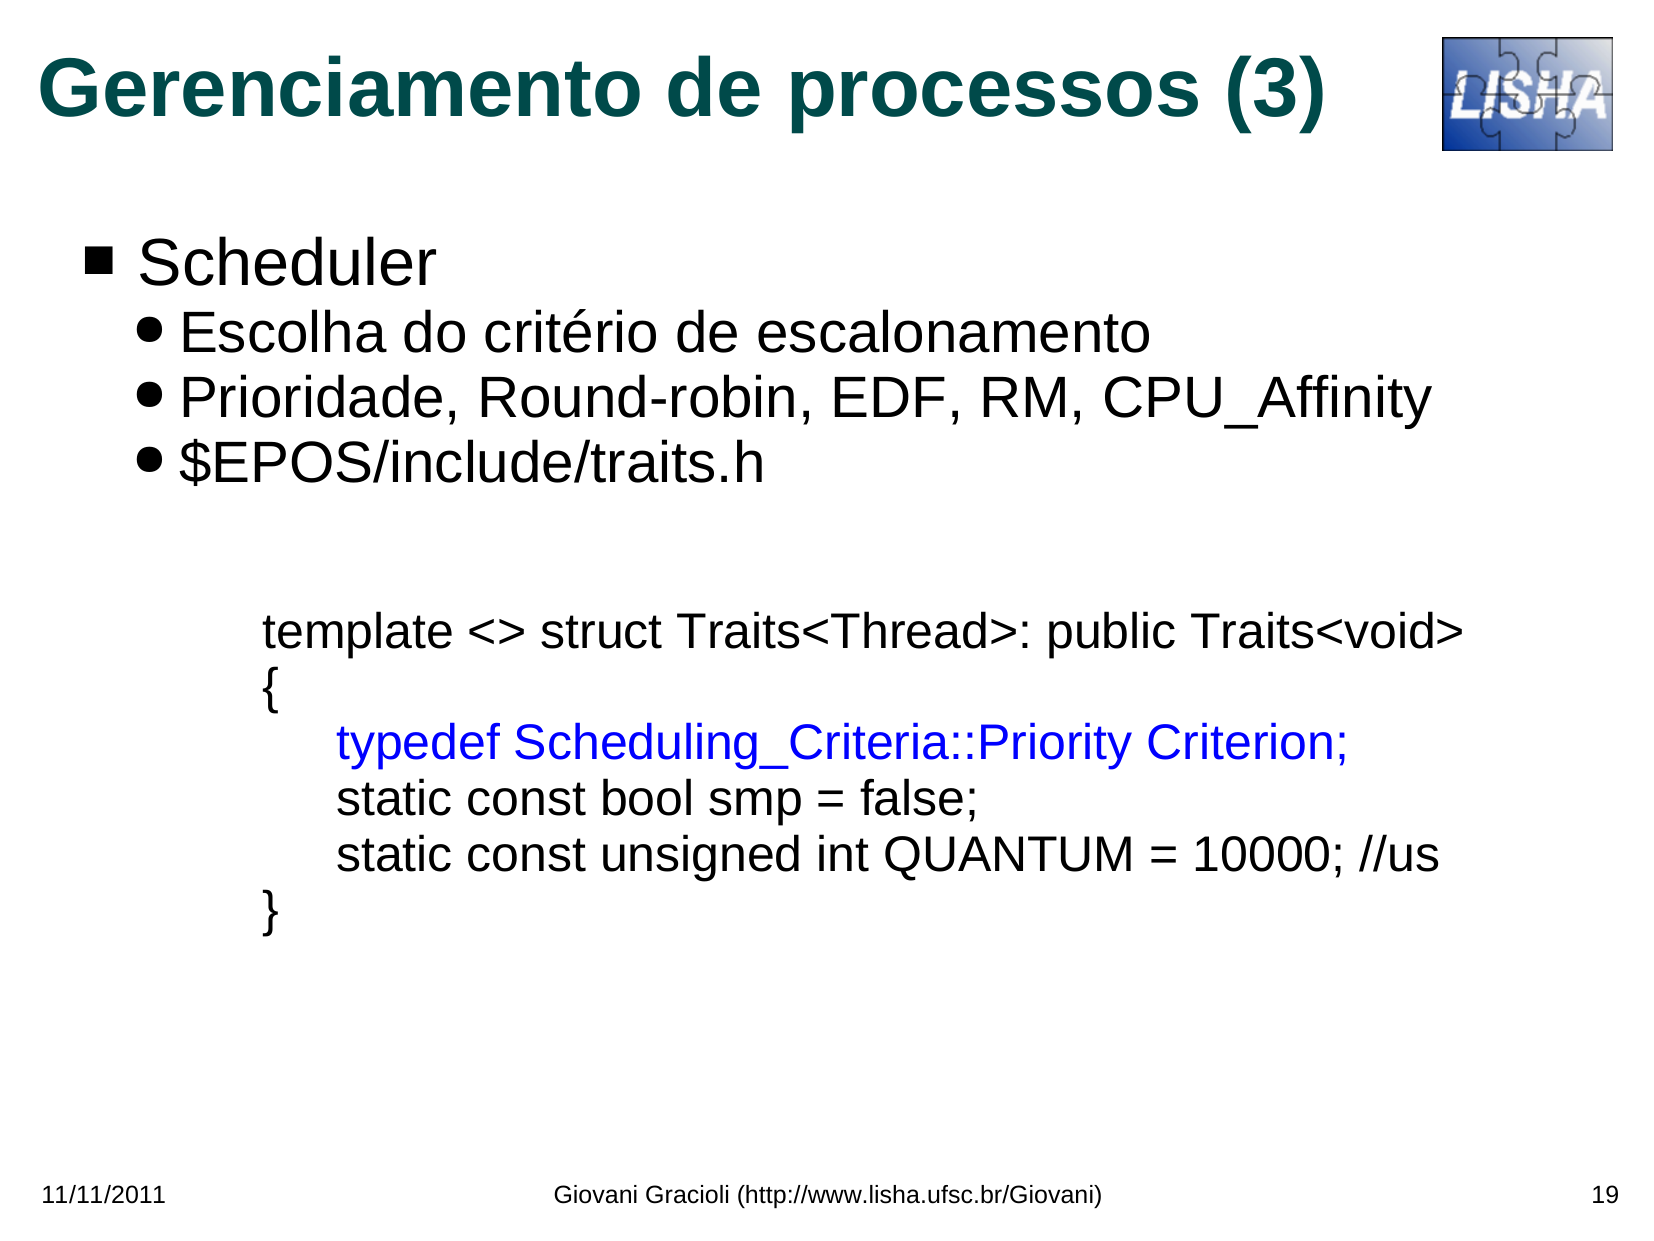

# Gerenciamento de processos (3)
Scheduler
Escolha do critério de escalonamento
Prioridade, Round-robin, EDF, RM, CPU_Affinity
$EPOS/include/traits.h
template <> struct Traits<Thread>: public Traits<void>
{
	typedef Scheduling_Criteria::Priority Criterion;
	static const bool smp = false;
	static const unsigned int QUANTUM = 10000; //us
}